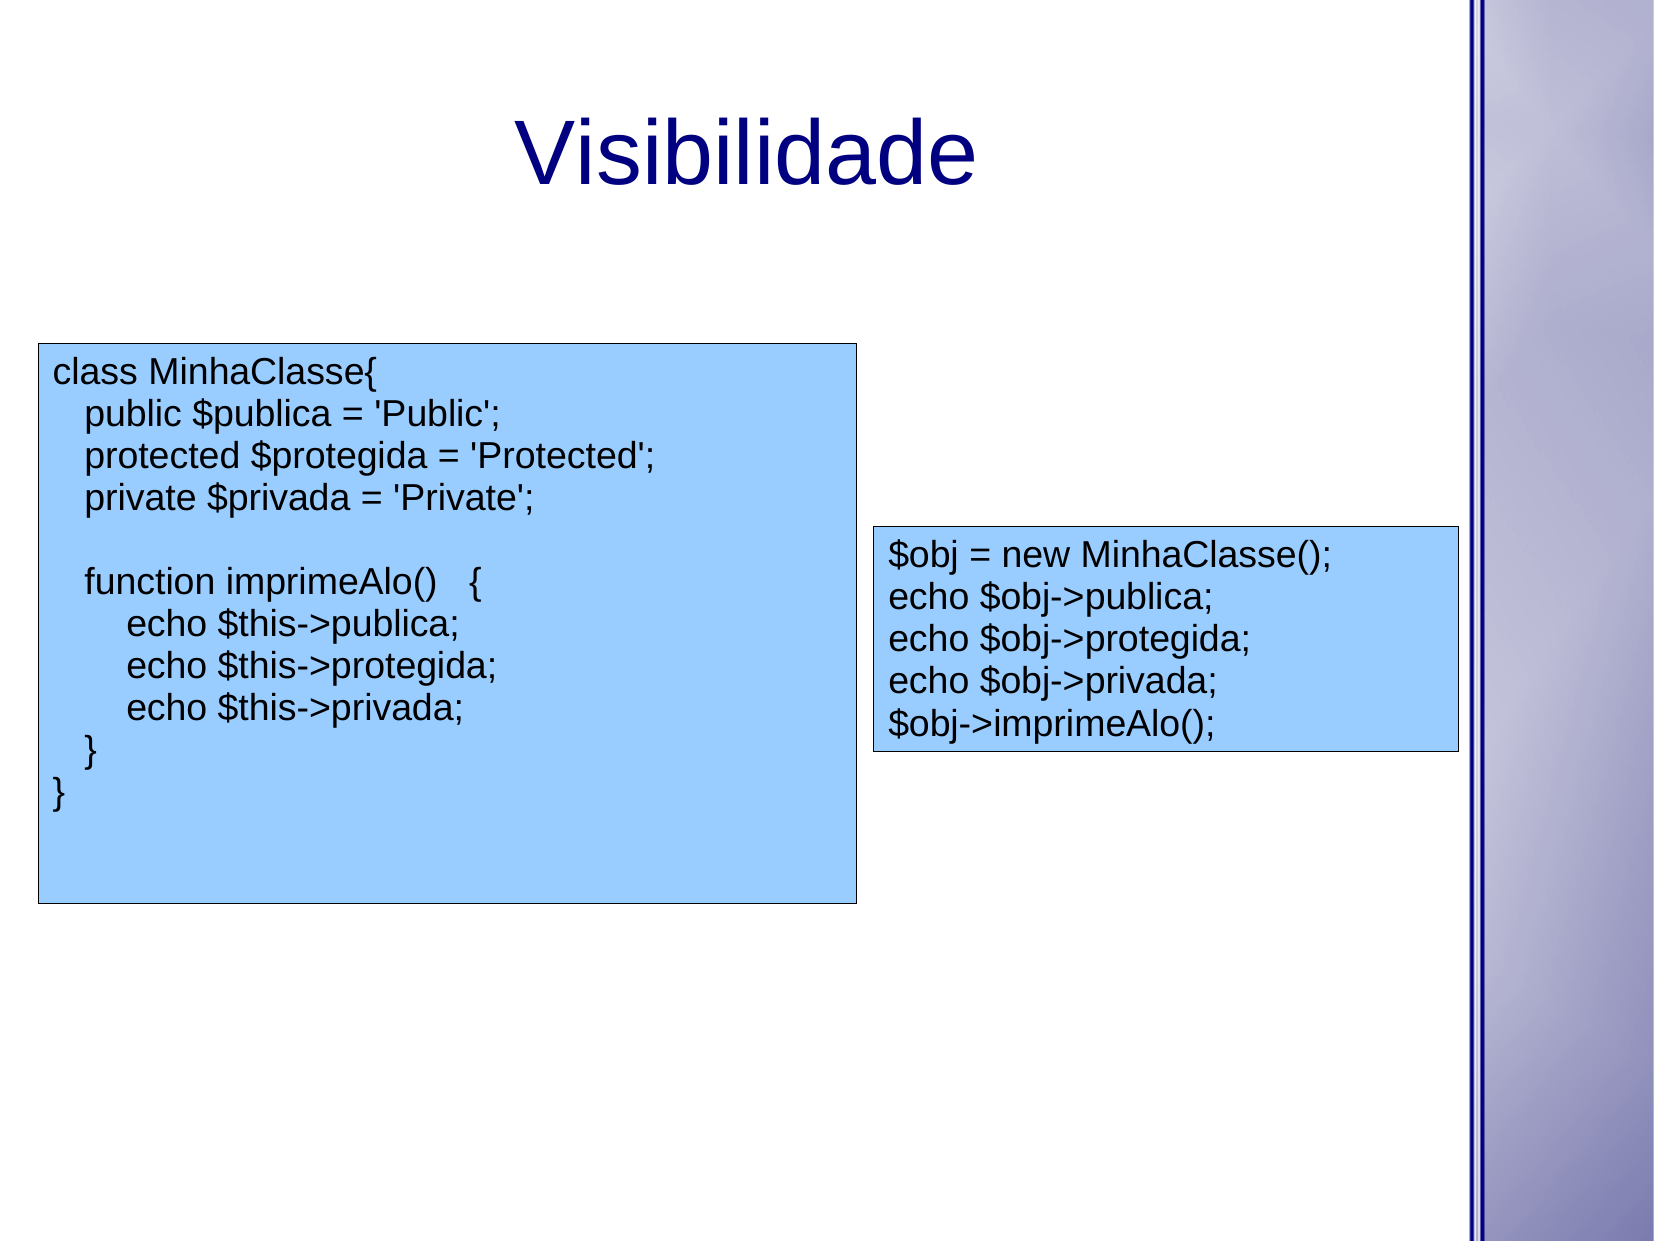

# Visibilidade
class MinhaClasse{
 public $publica = 'Public';
 protected $protegida = 'Protected';
 private $privada = 'Private';
 function imprimeAlo() {
 echo $this->publica;
 echo $this->protegida;
 echo $this->privada;
 }
}
$obj = new MinhaClasse();
echo $obj->publica;
echo $obj->protegida;
echo $obj->privada;
$obj->imprimeAlo();